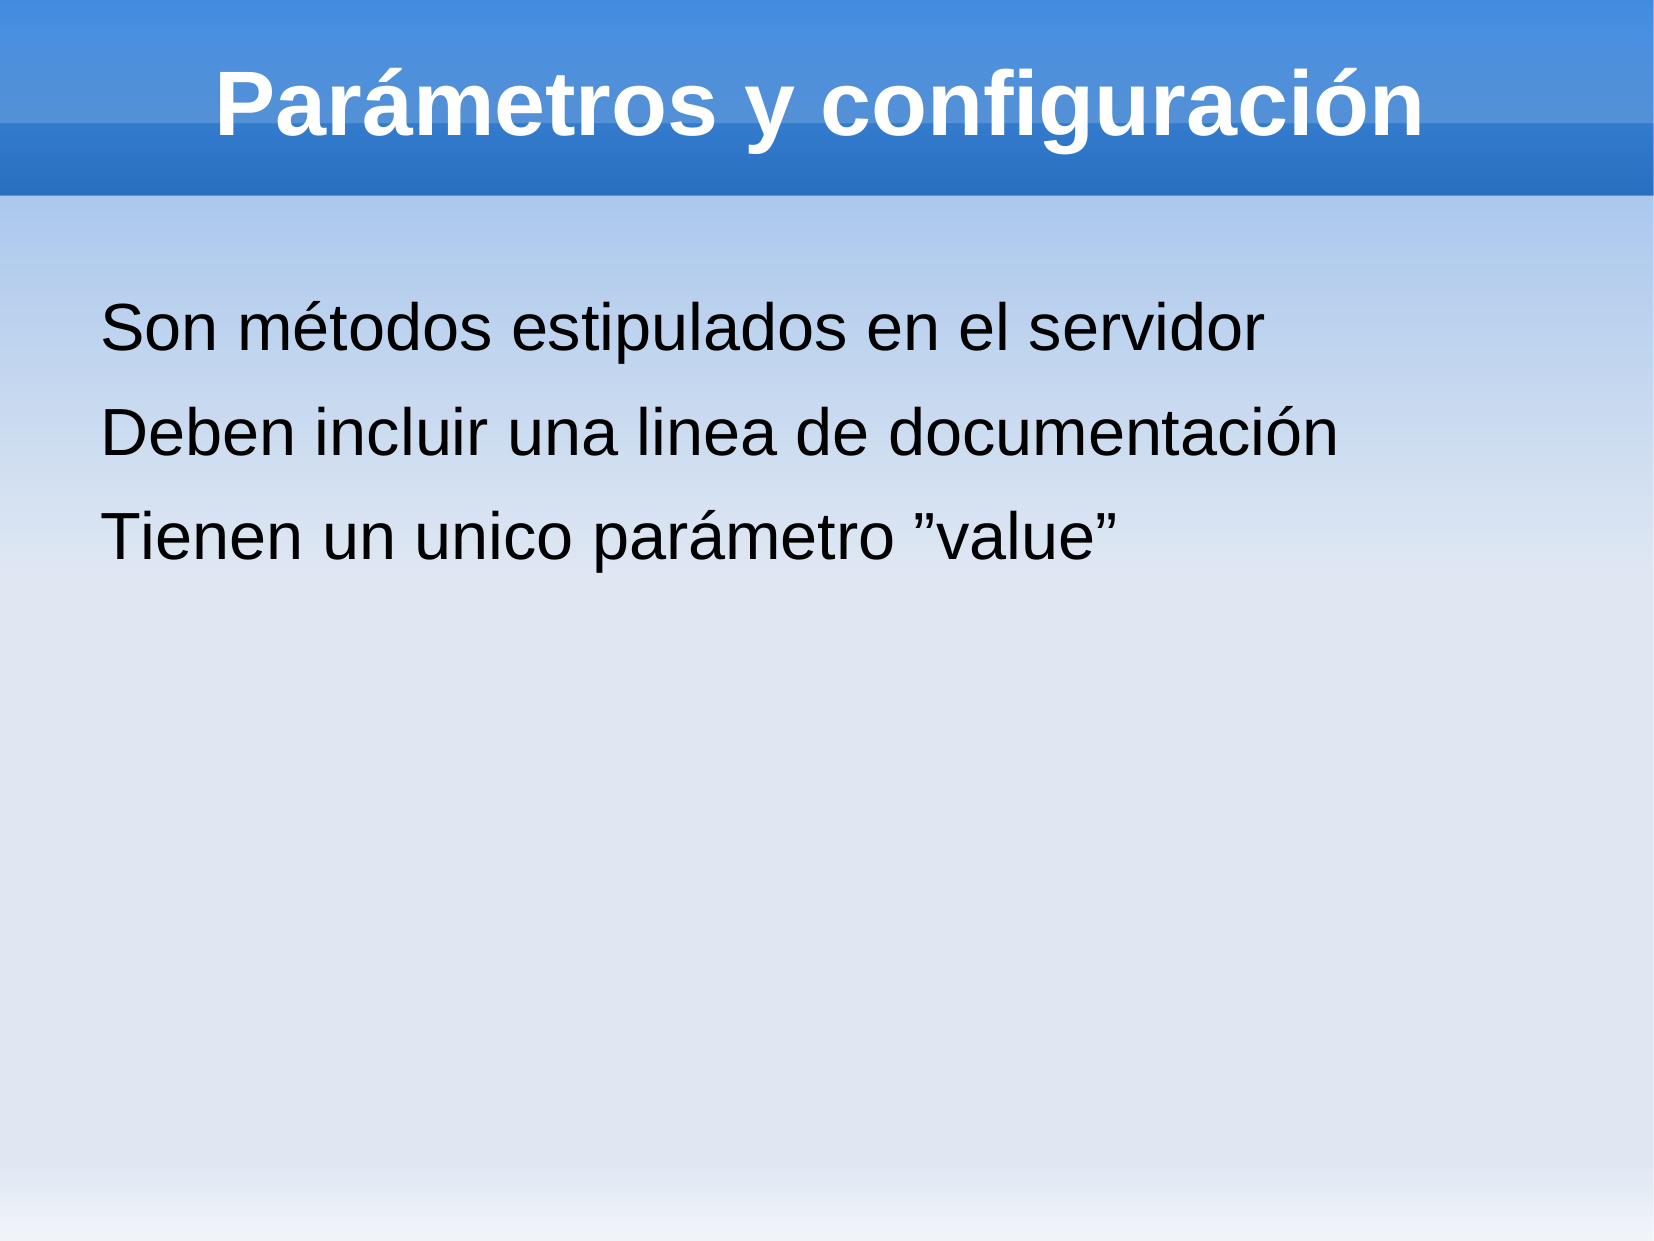

# Parámetros y configuración
Son métodos estipulados en el servidor
Deben incluir una linea de documentación
Tienen un unico parámetro ”value”